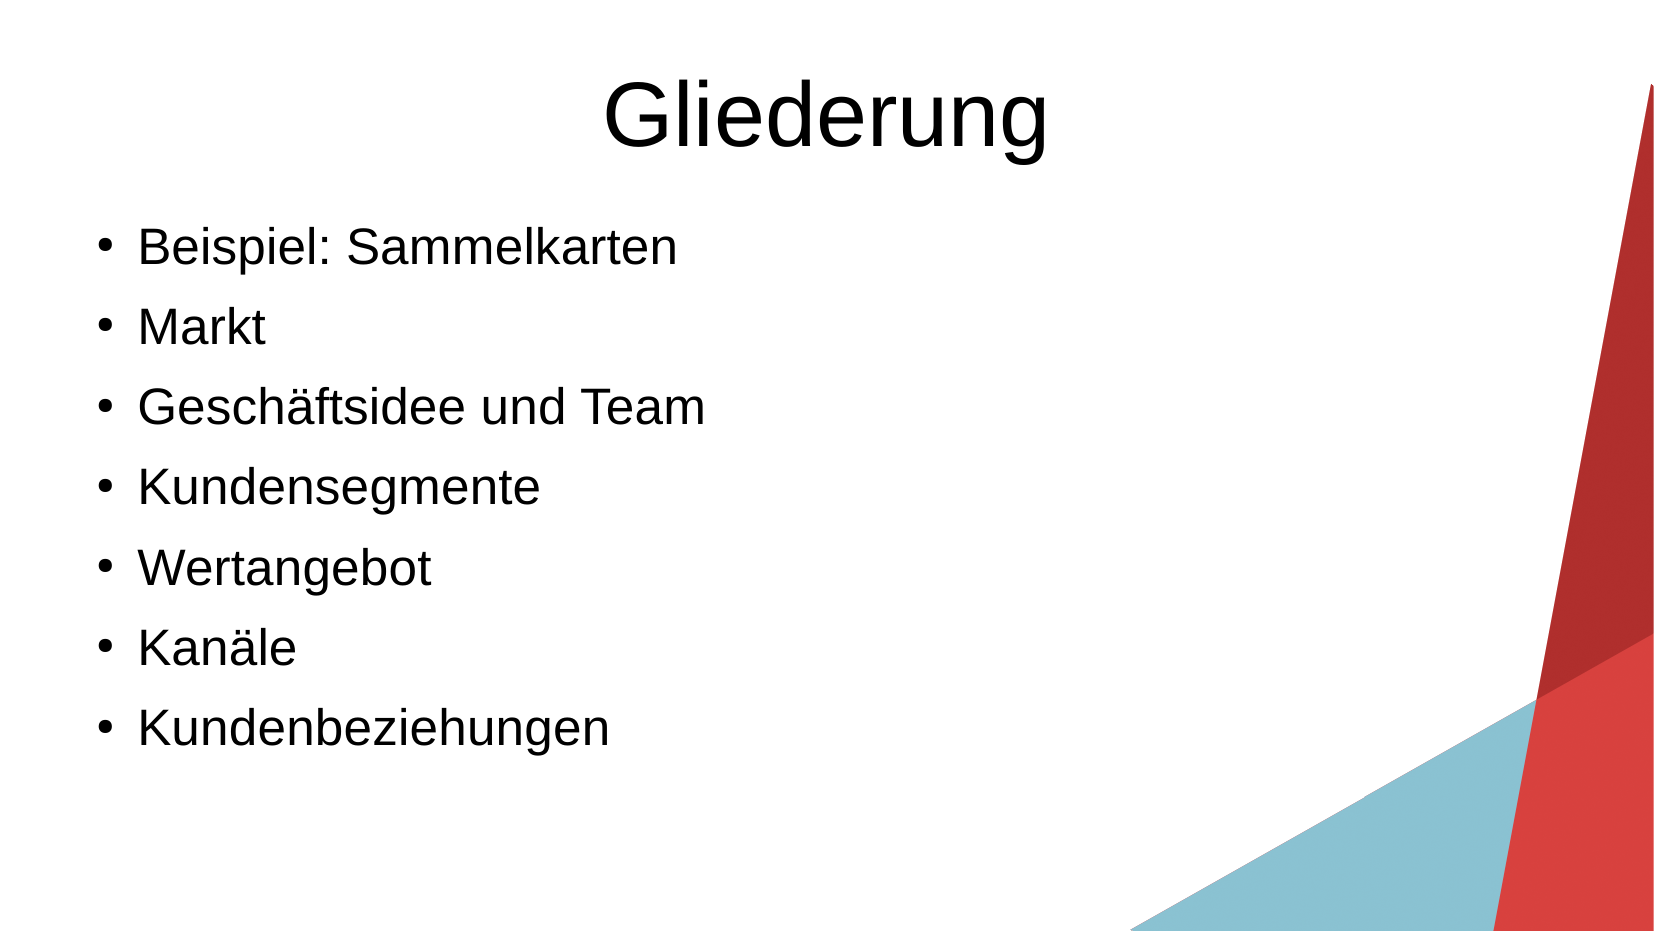

# Gliederung
Beispiel: Sammelkarten
Markt
Geschäftsidee und Team
Kundensegmente
Wertangebot
Kanäle
Kundenbeziehungen